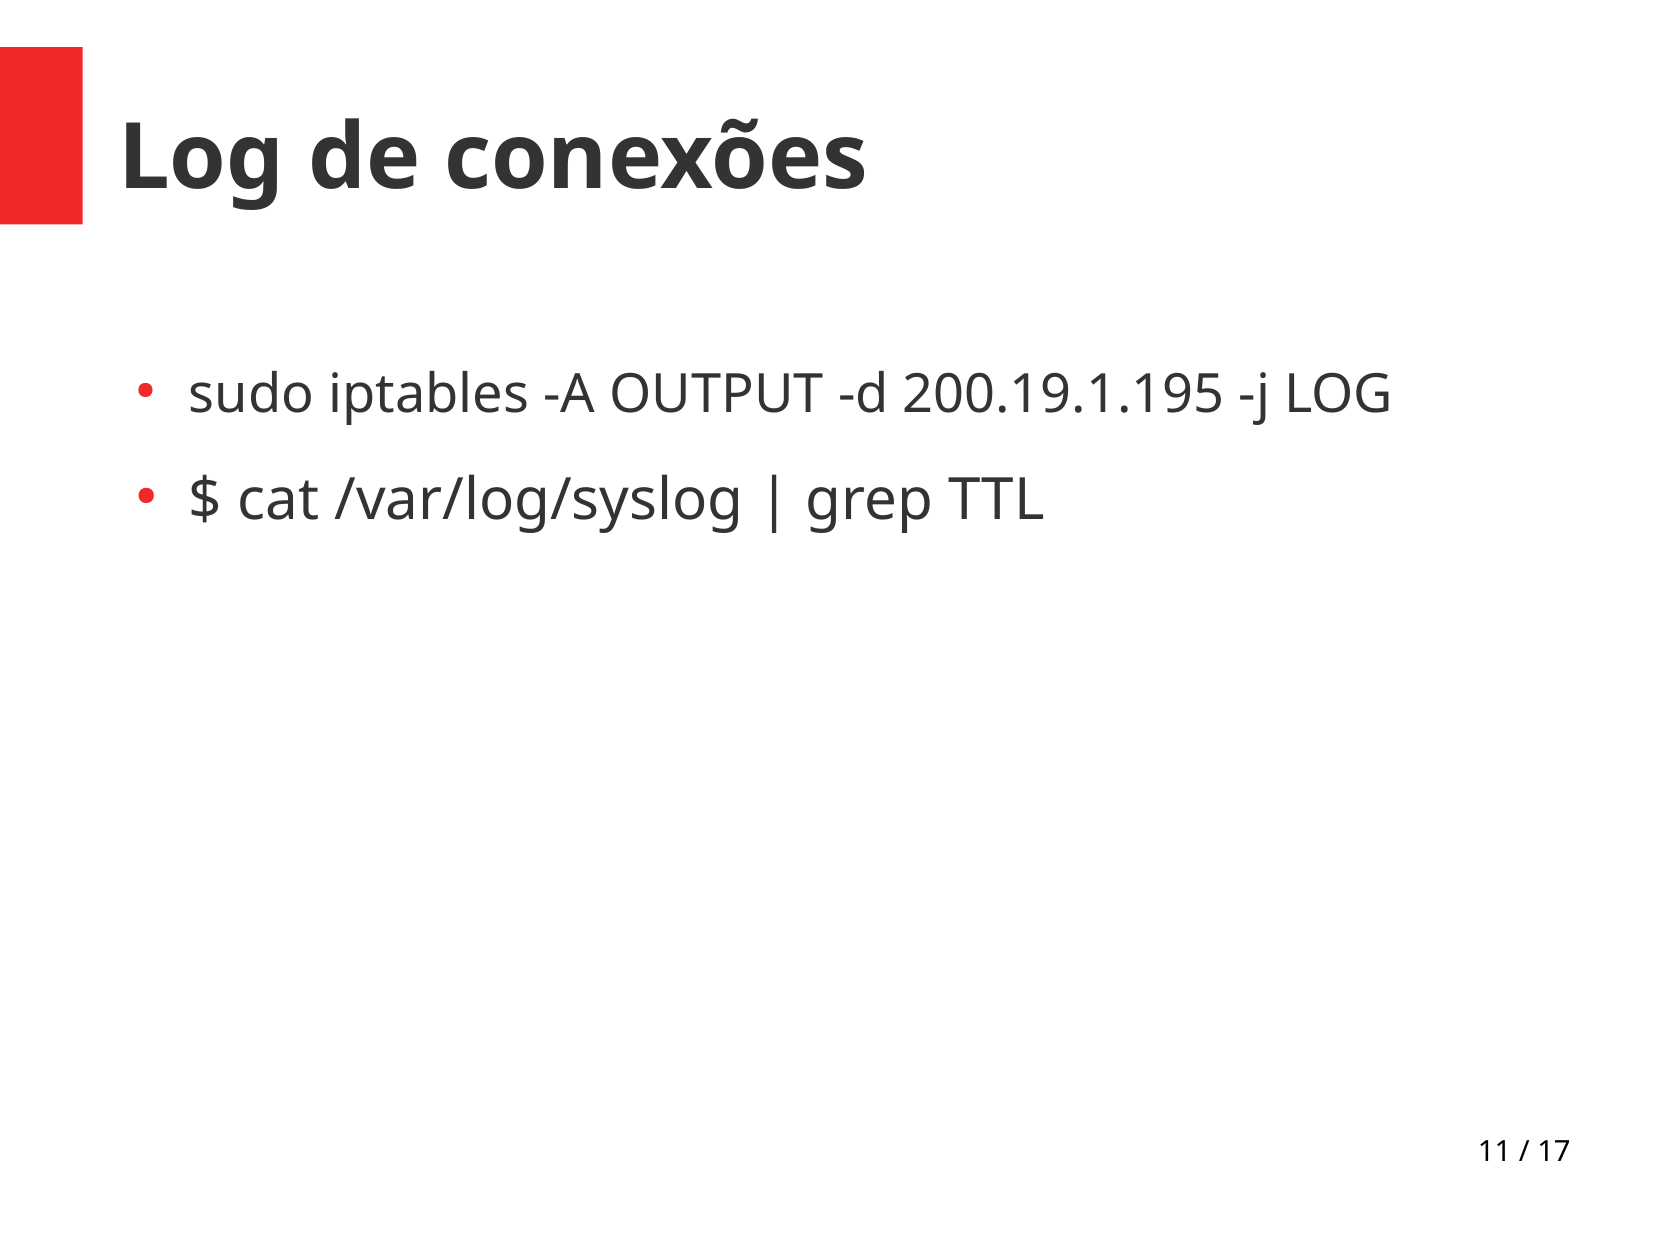

# Log de conexões
sudo iptables -A OUTPUT -d 200.19.1.195 -j LOG
$ cat /var/log/syslog | grep TTL
11